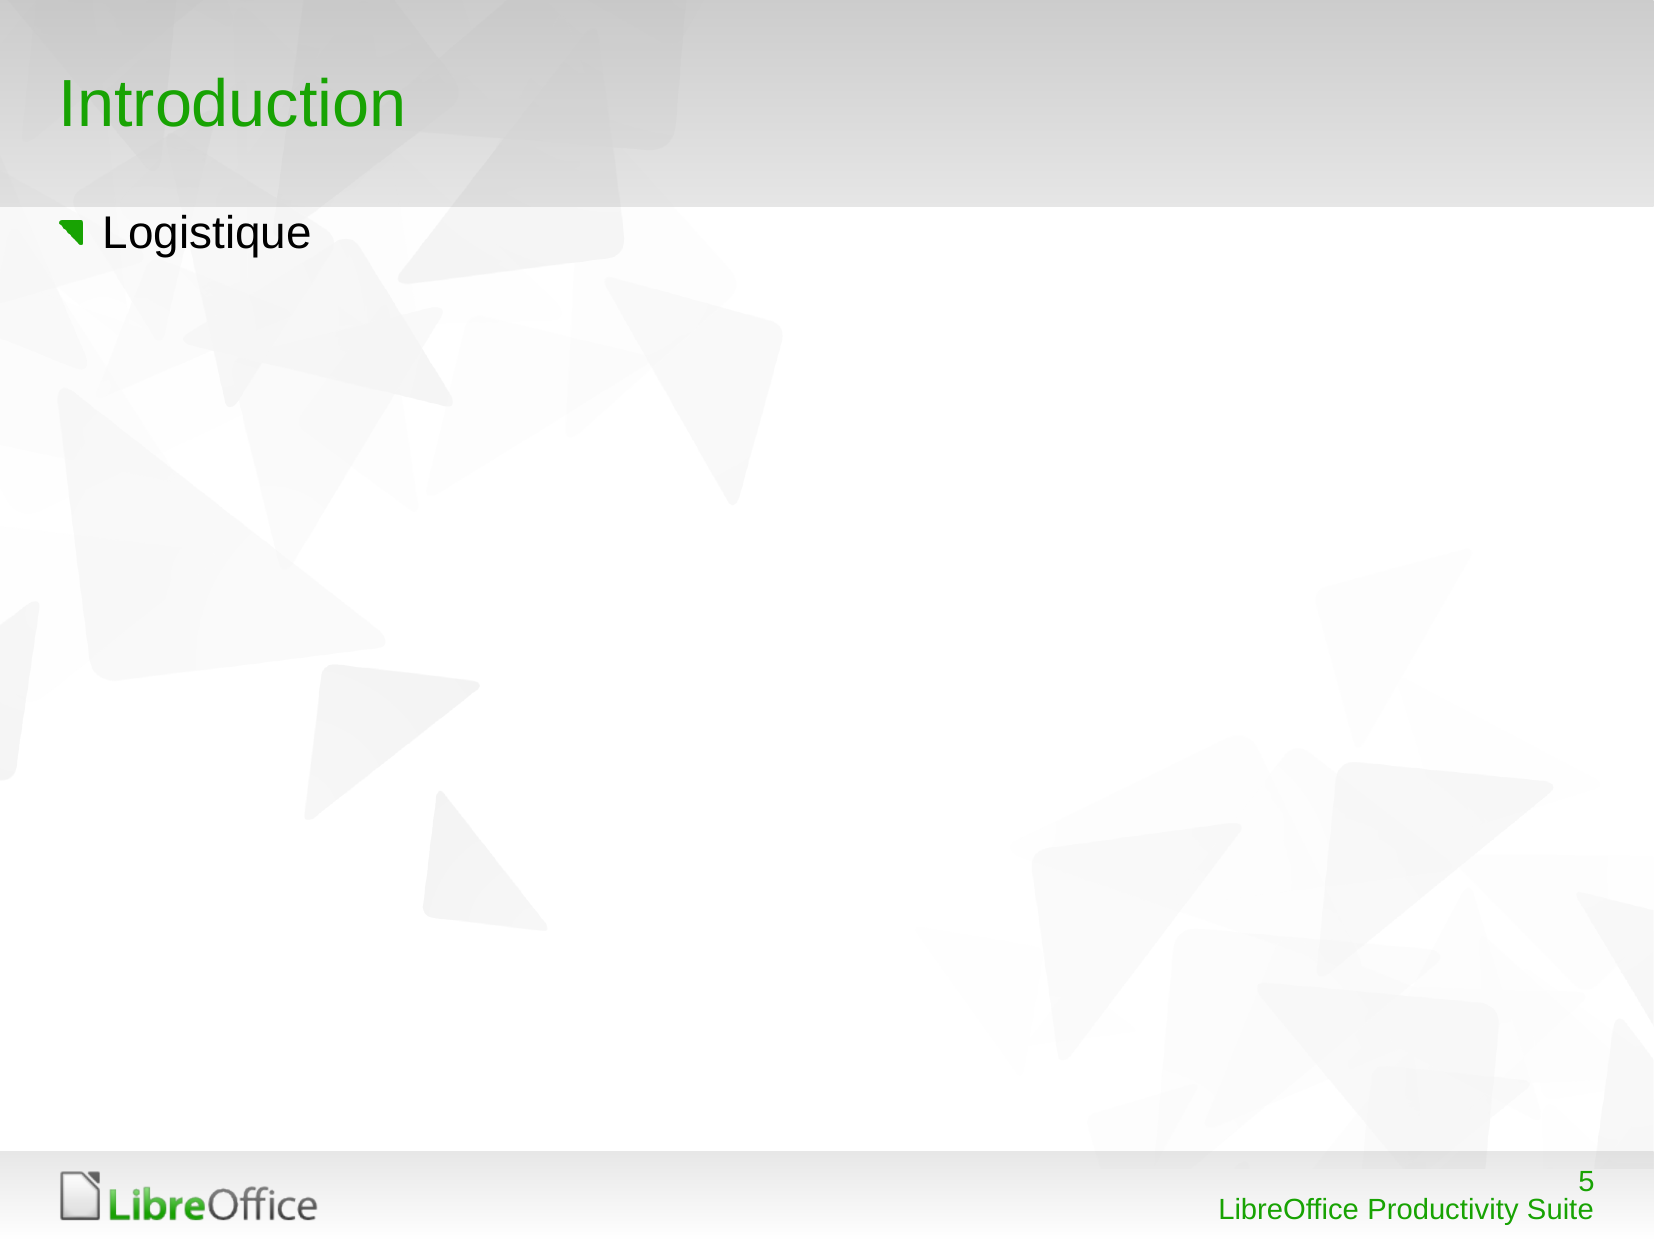

# Introduction
Logistique
5
LibreOffice Productivity Suite